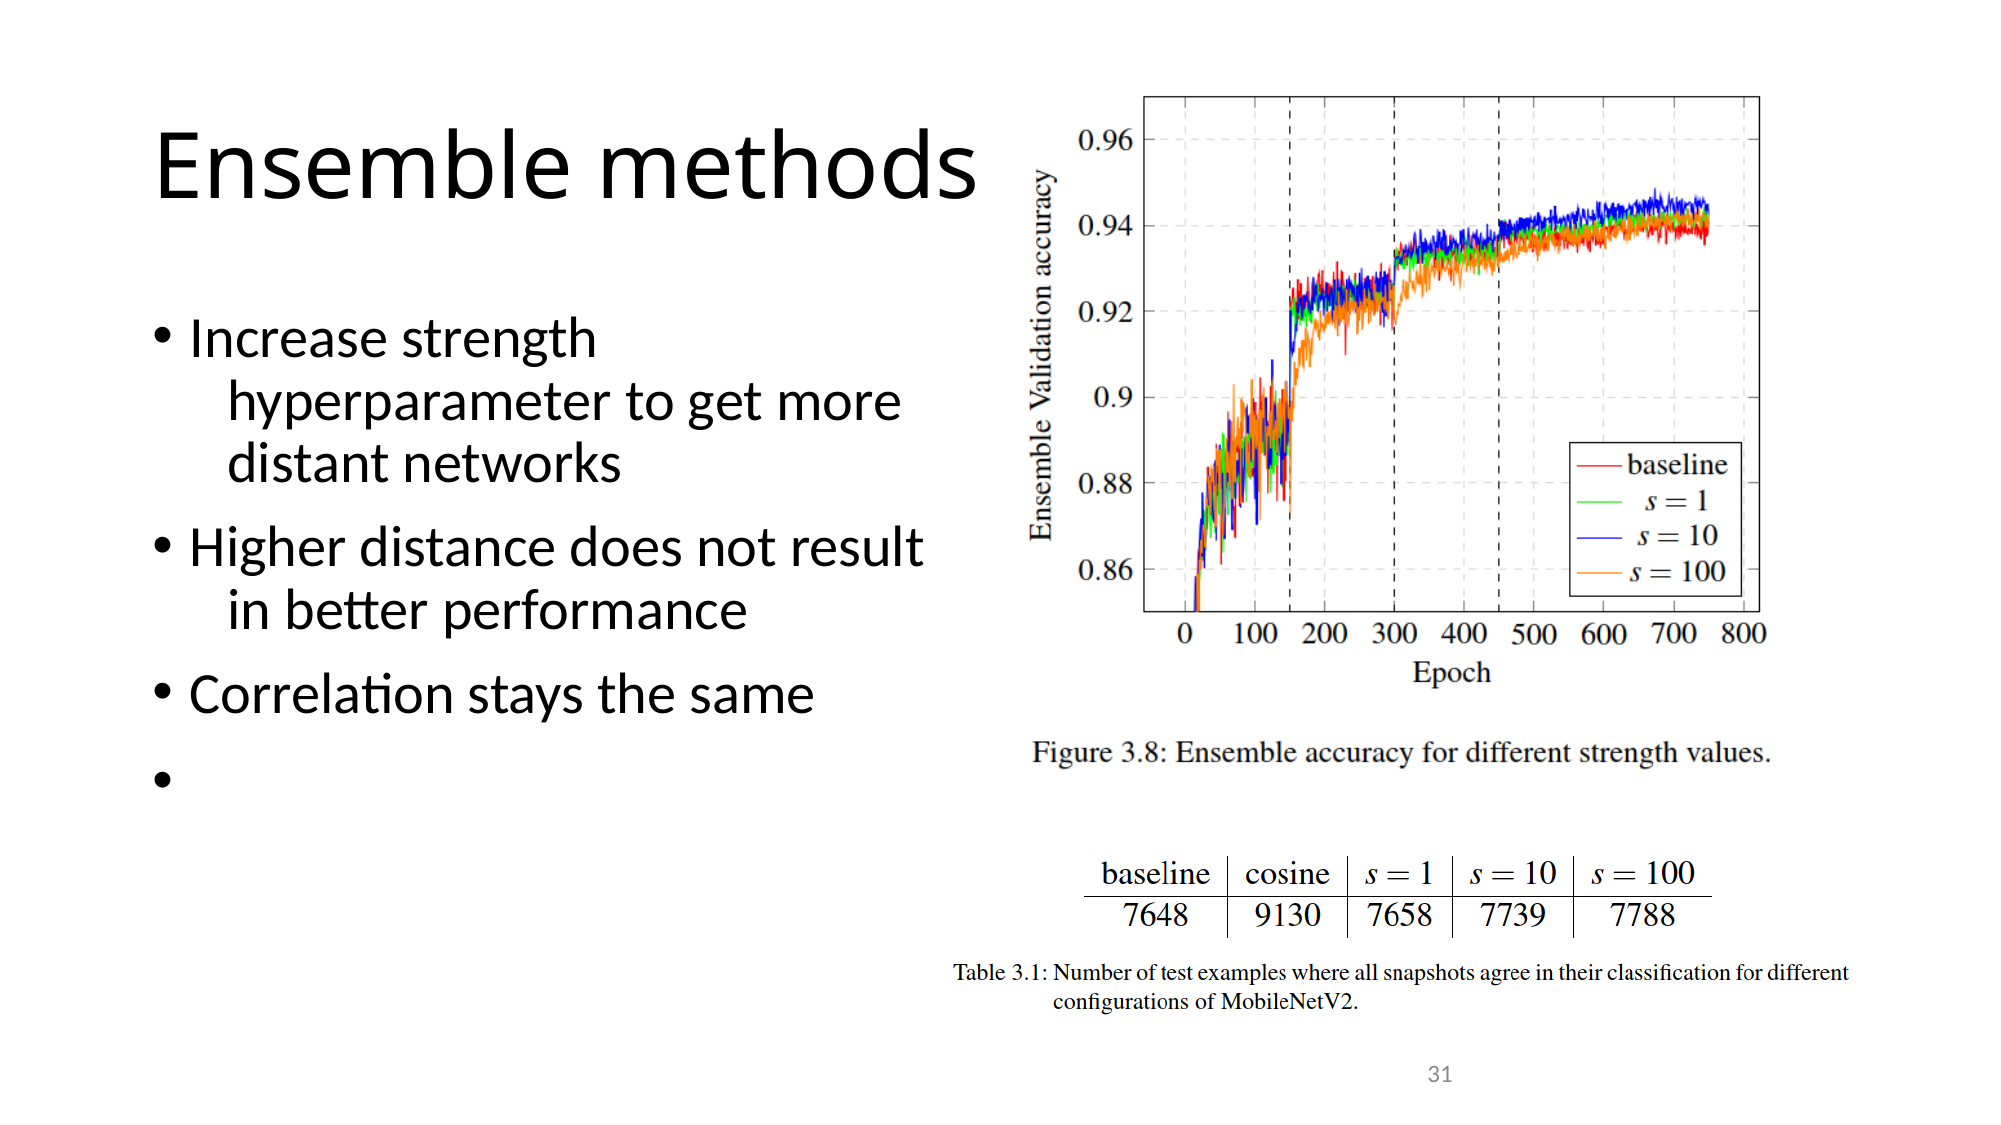

# Ensemble methods
Increase strength hyperparameter to get more distant networks
Higher distance does not result in better performance
Correlation stays the same
31